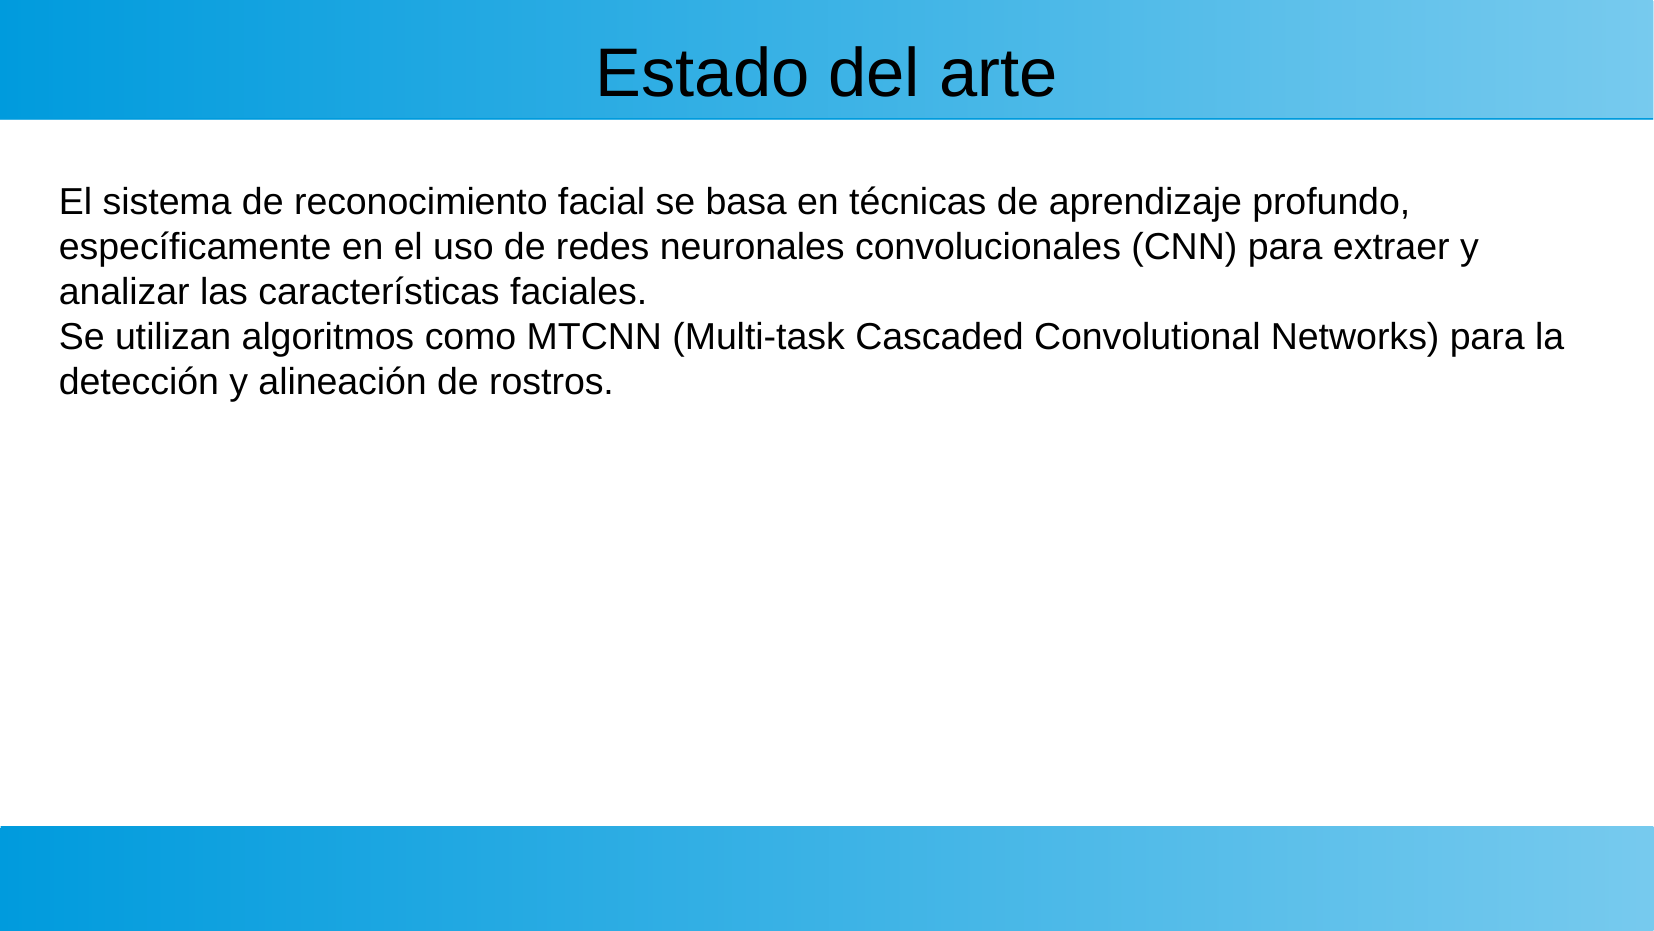

# Estado del arte
El sistema de reconocimiento facial se basa en técnicas de aprendizaje profundo, específicamente en el uso de redes neuronales convolucionales (CNN) para extraer y analizar las características faciales.
Se utilizan algoritmos como MTCNN (Multi-task Cascaded Convolutional Networks) para la detección y alineación de rostros.